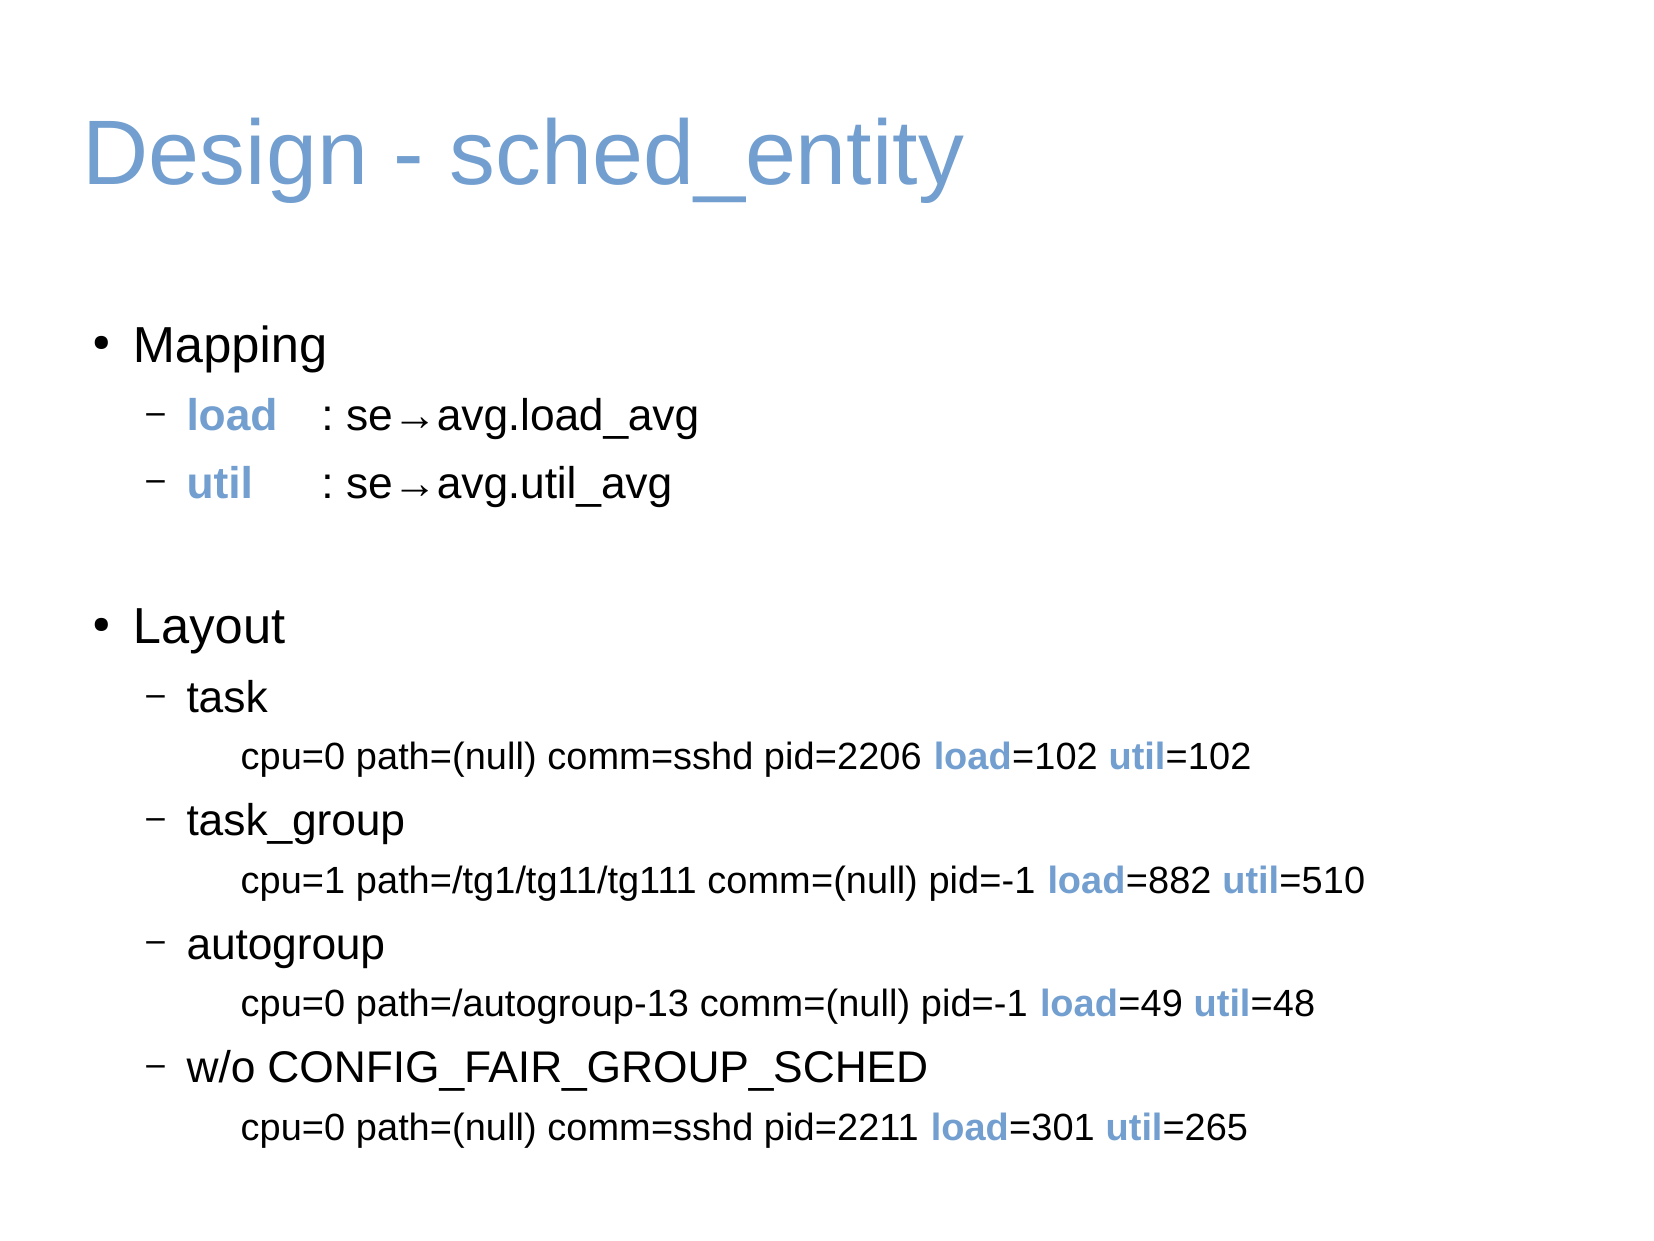

# Design - sched_entity
Mapping
load	: se→avg.load_avg
util		: se→avg.util_avg
Layout
task
cpu=0 path=(null) comm=sshd pid=2206 load=102 util=102
task_group
cpu=1 path=/tg1/tg11/tg111 comm=(null) pid=-1 load=882 util=510
autogroup
cpu=0 path=/autogroup-13 comm=(null) pid=-1 load=49 util=48
w/o CONFIG_FAIR_GROUP_SCHED
cpu=0 path=(null) comm=sshd pid=2211 load=301 util=265